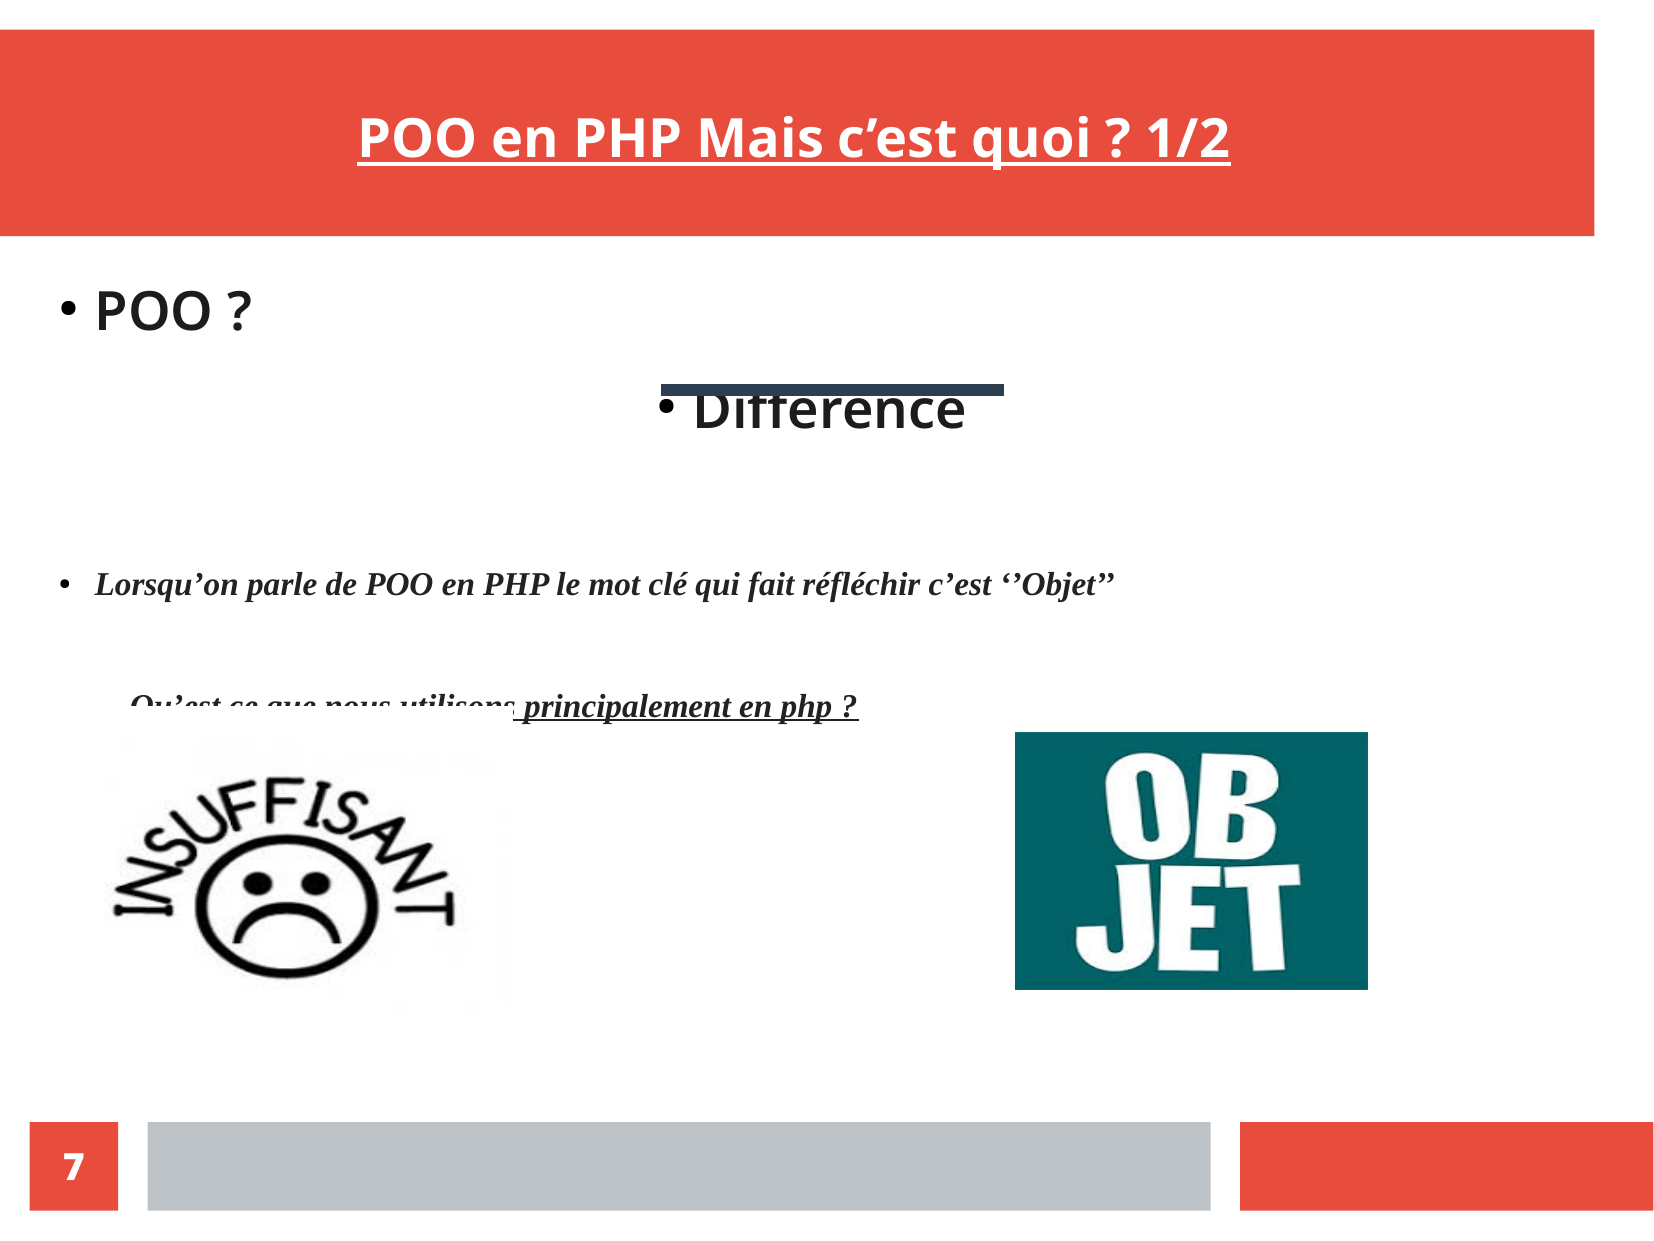

# POO en PHP Mais c’est quoi ? 1/2
POO ?
Différence
Lorsqu’on parle de POO en PHP le mot clé qui fait réfléchir c’est ‘’Objet’’
Qu’est ce que nous utilisons principalement en php ?
Chaînes de caractères
Chiffres
Tableaux
7